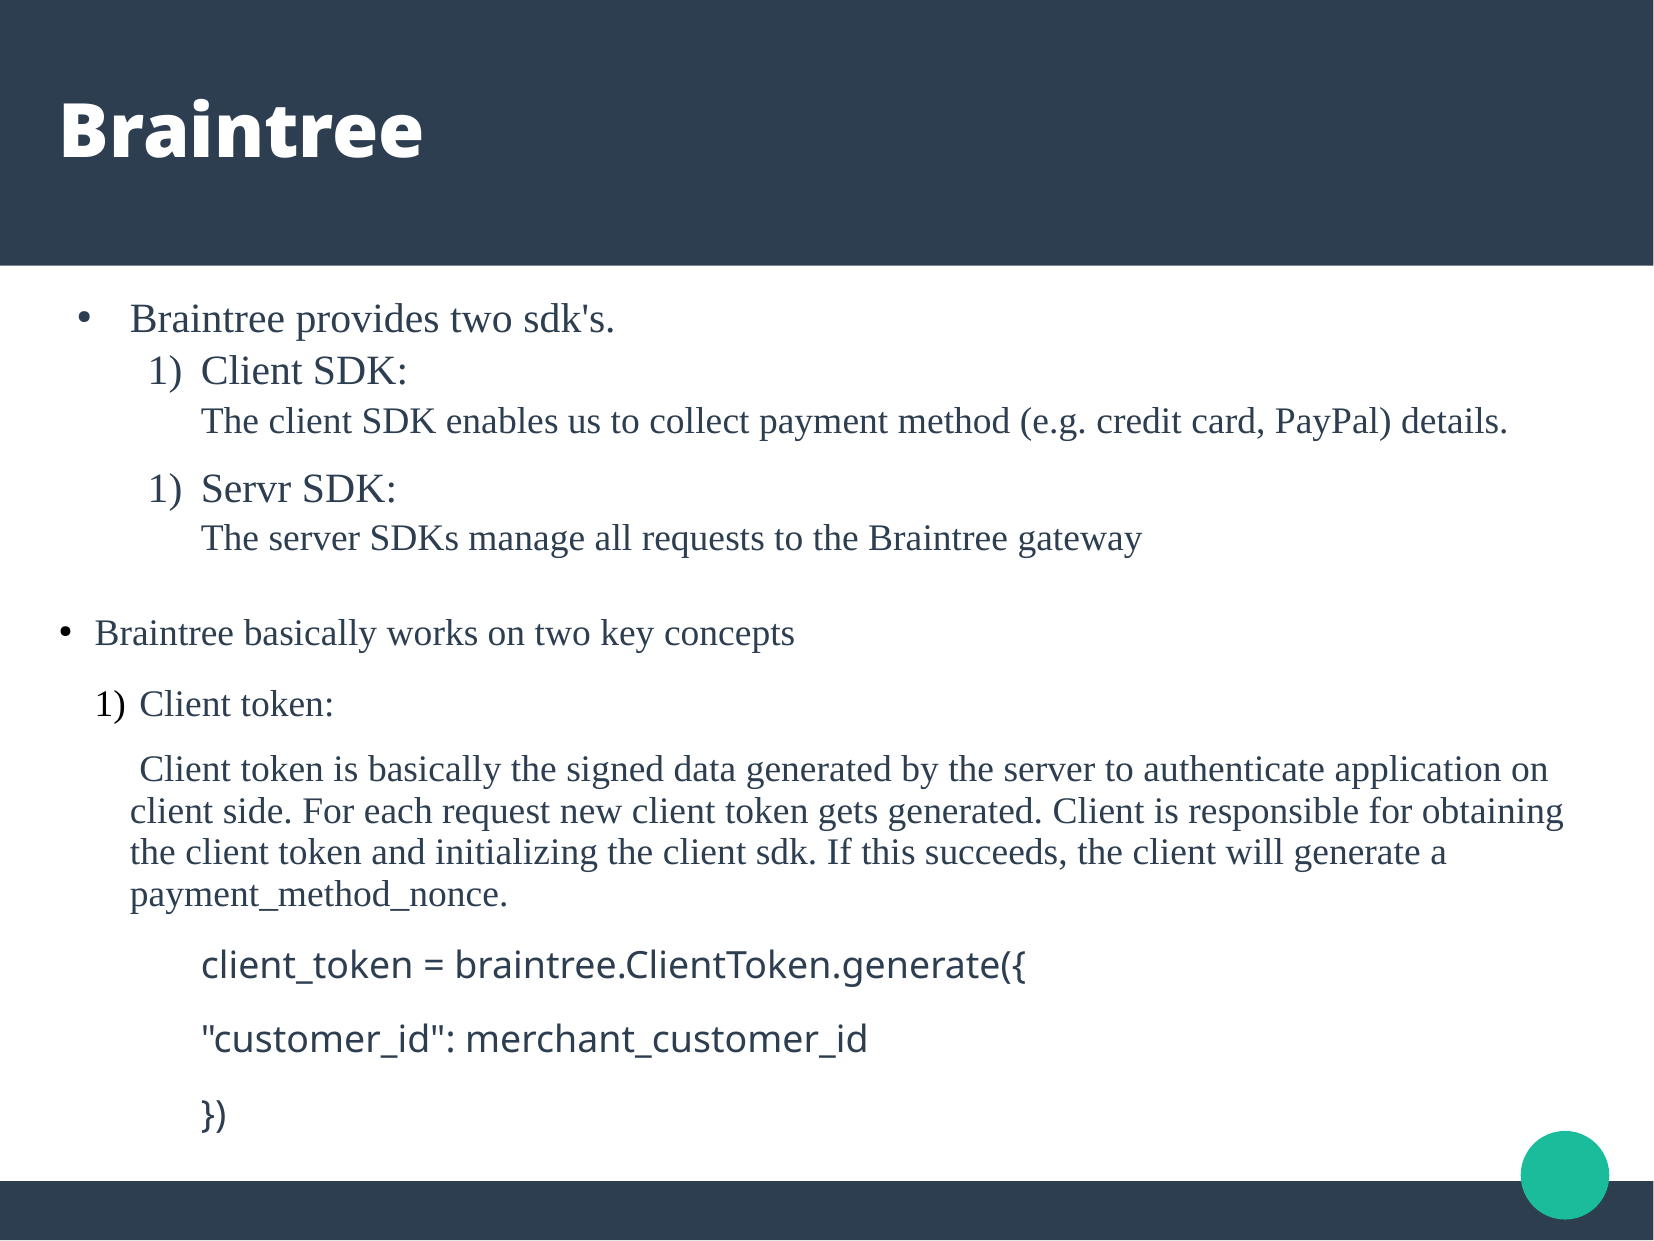

# Braintree
Braintree provides two sdk's.
Client SDK:
The client SDK enables us to collect payment method (e.g. credit card, PayPal) details.
Servr SDK:
The server SDKs manage all requests to the Braintree gateway
Braintree basically works on two key concepts
 Client token:
 Client token is basically the signed data generated by the server to authenticate application on client side. For each request new client token gets generated. Client is responsible for obtaining the client token and initializing the client sdk. If this succeeds, the client will generate a payment_method_nonce.
client_token = braintree.ClientToken.generate({
"customer_id": merchant_customer_id
})